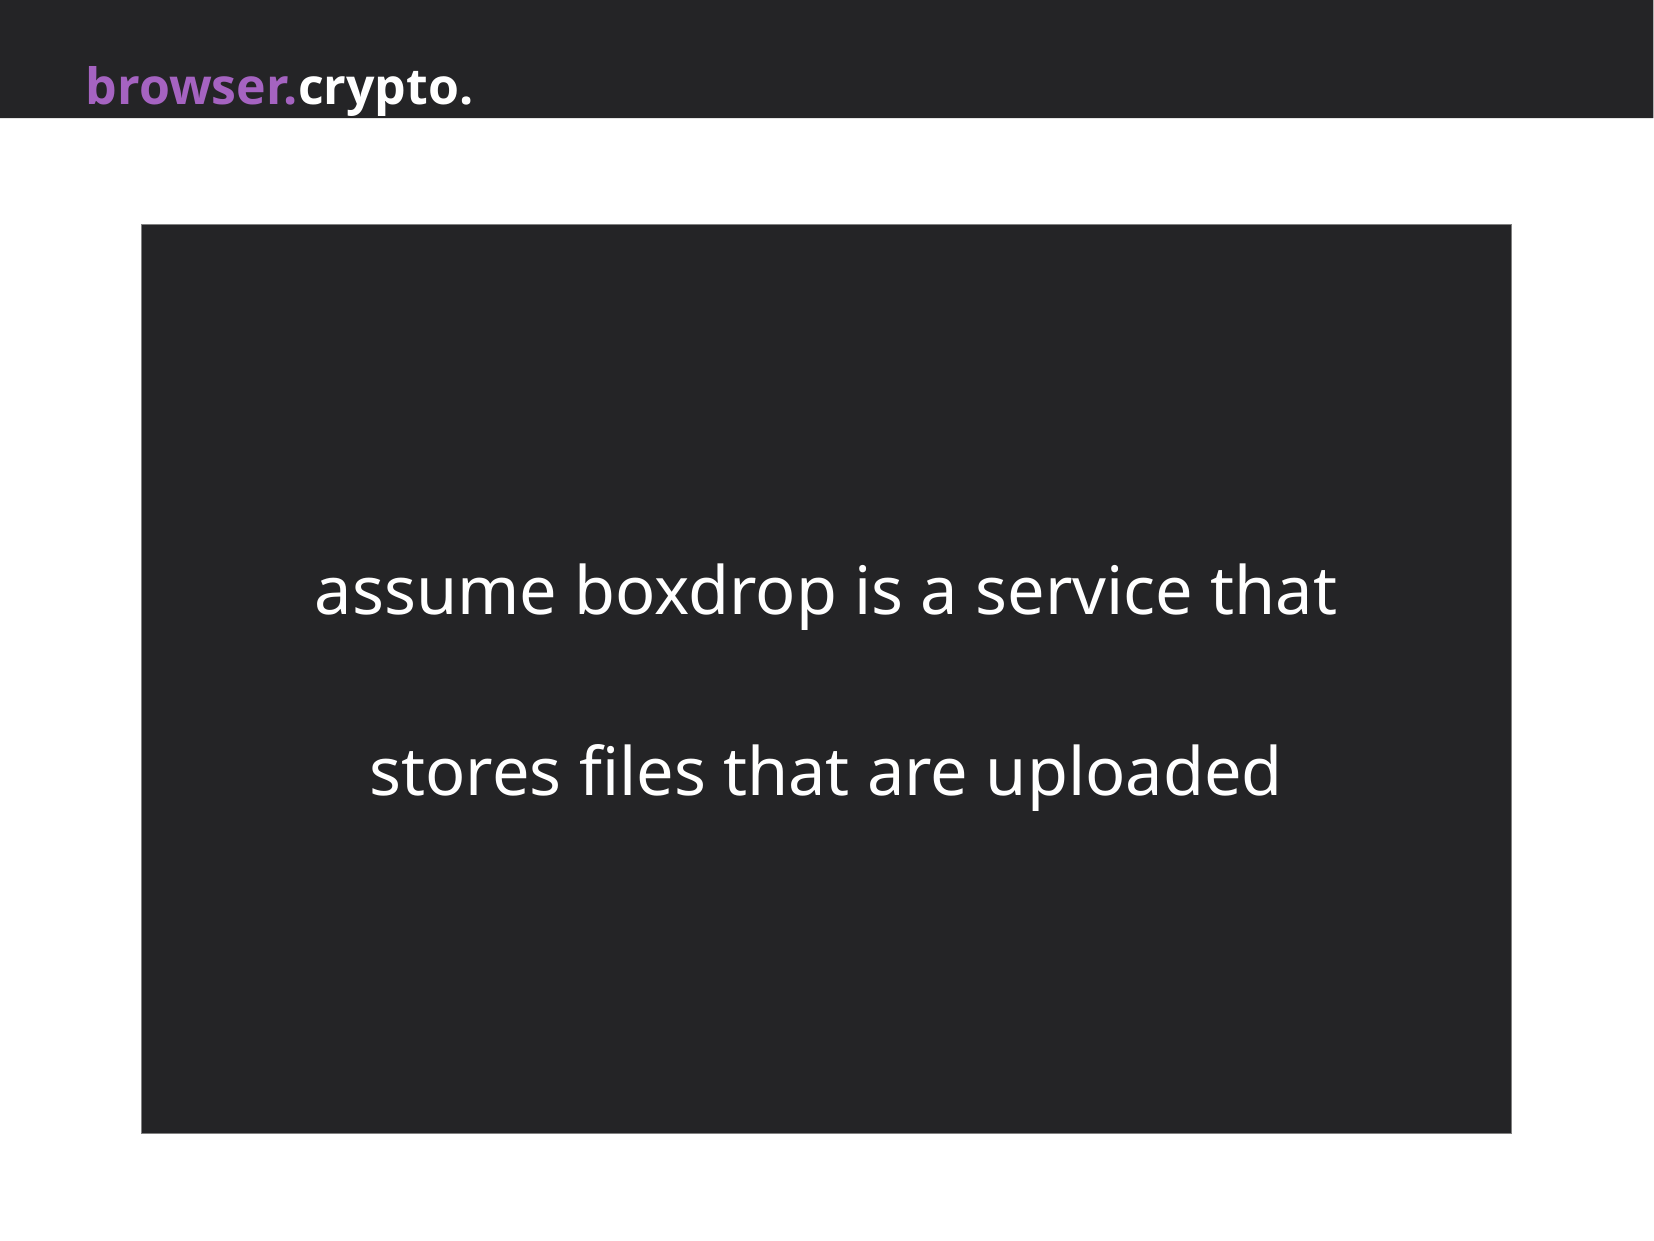

browser.crypto.
assume boxdrop is a service that
stores files that are uploaded
assume boxdrop is a service that
stores files that are uploaded
assume boxdrop is a service that
stores files that are uploaded